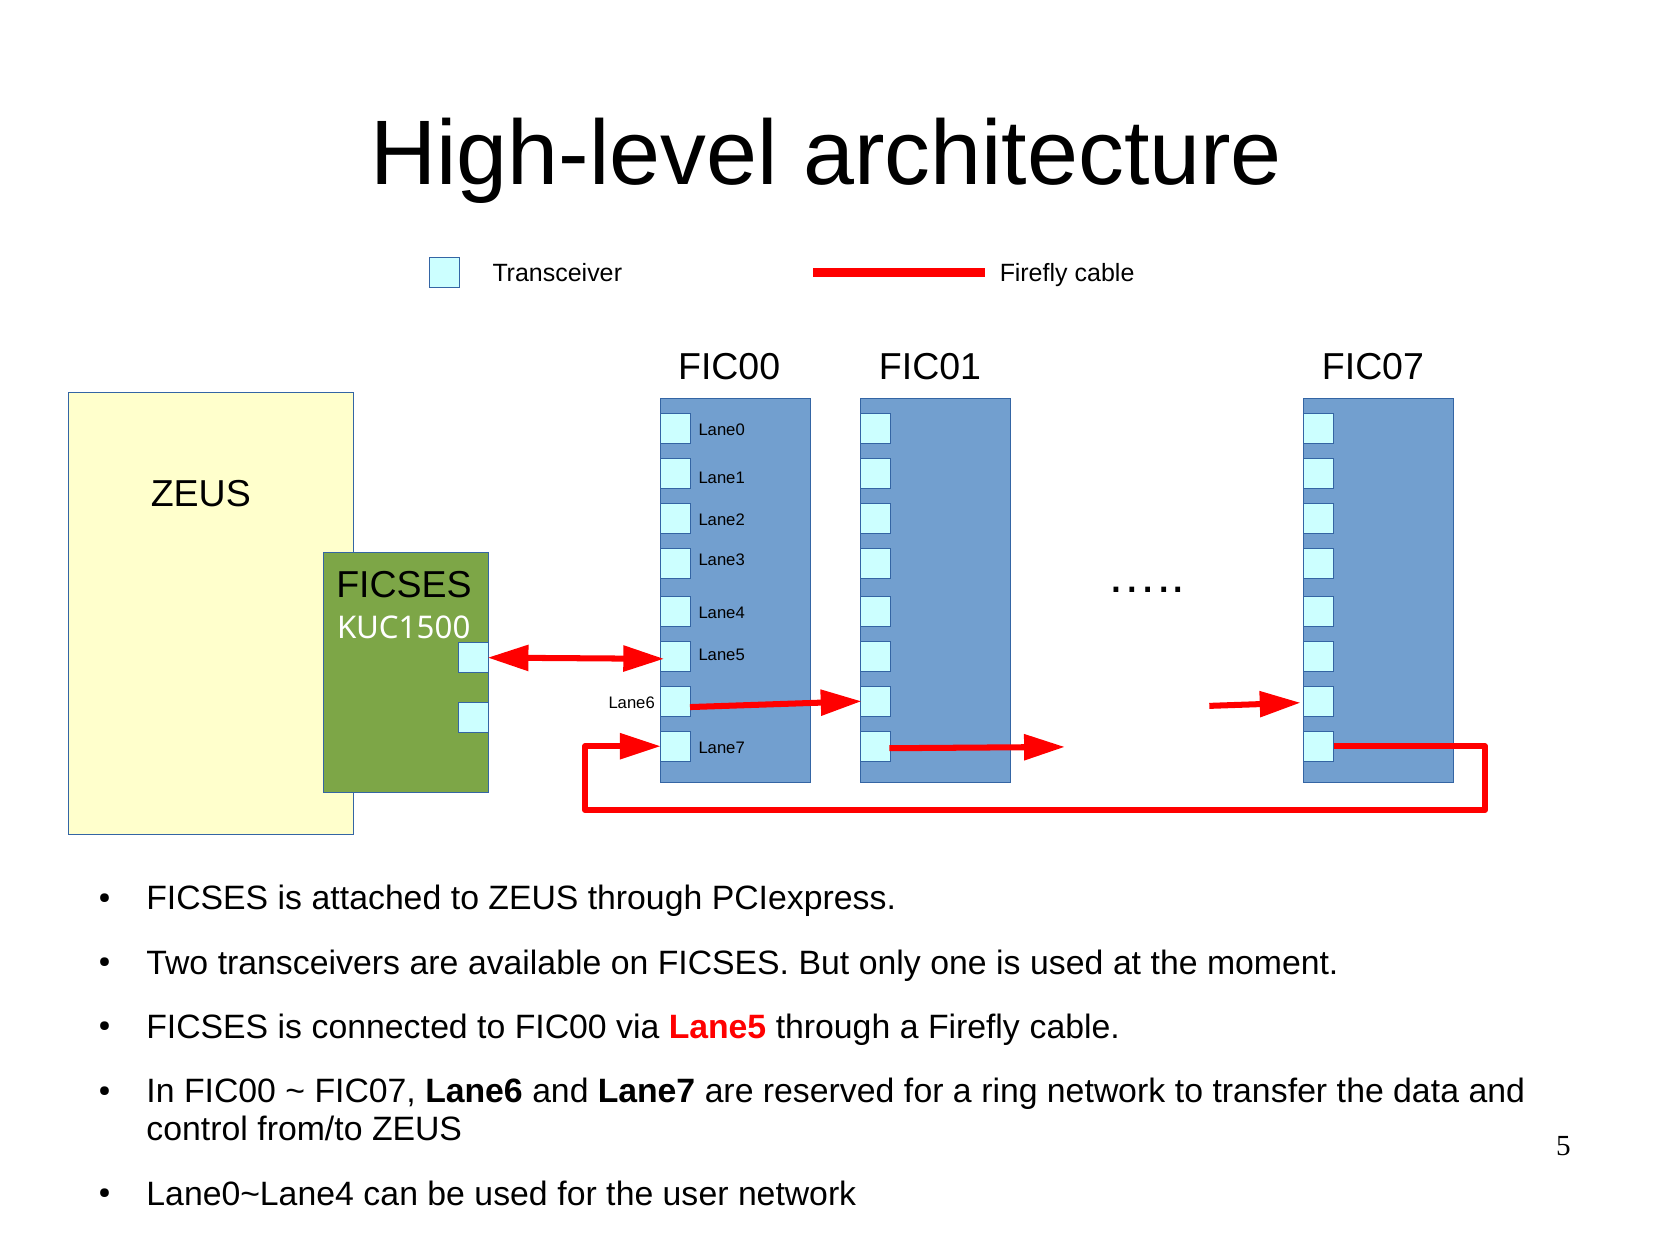

# High-level architecture
Transceiver
Firefly cable
FIC00
FIC01
FIC07
Lane0
Lane1
ZEUS
Lane2
…..
Lane3
FICSES
KUC1500
Lane4
Lane5
Lane6
Lane7
FICSES is attached to ZEUS through PCIexpress.
Two transceivers are available on FICSES. But only one is used at the moment.
FICSES is connected to FIC00 via Lane5 through a Firefly cable.
In FIC00 ~ FIC07, Lane6 and Lane7 are reserved for a ring network to transfer the data and control from/to ZEUS
Lane0~Lane4 can be used for the user network
5